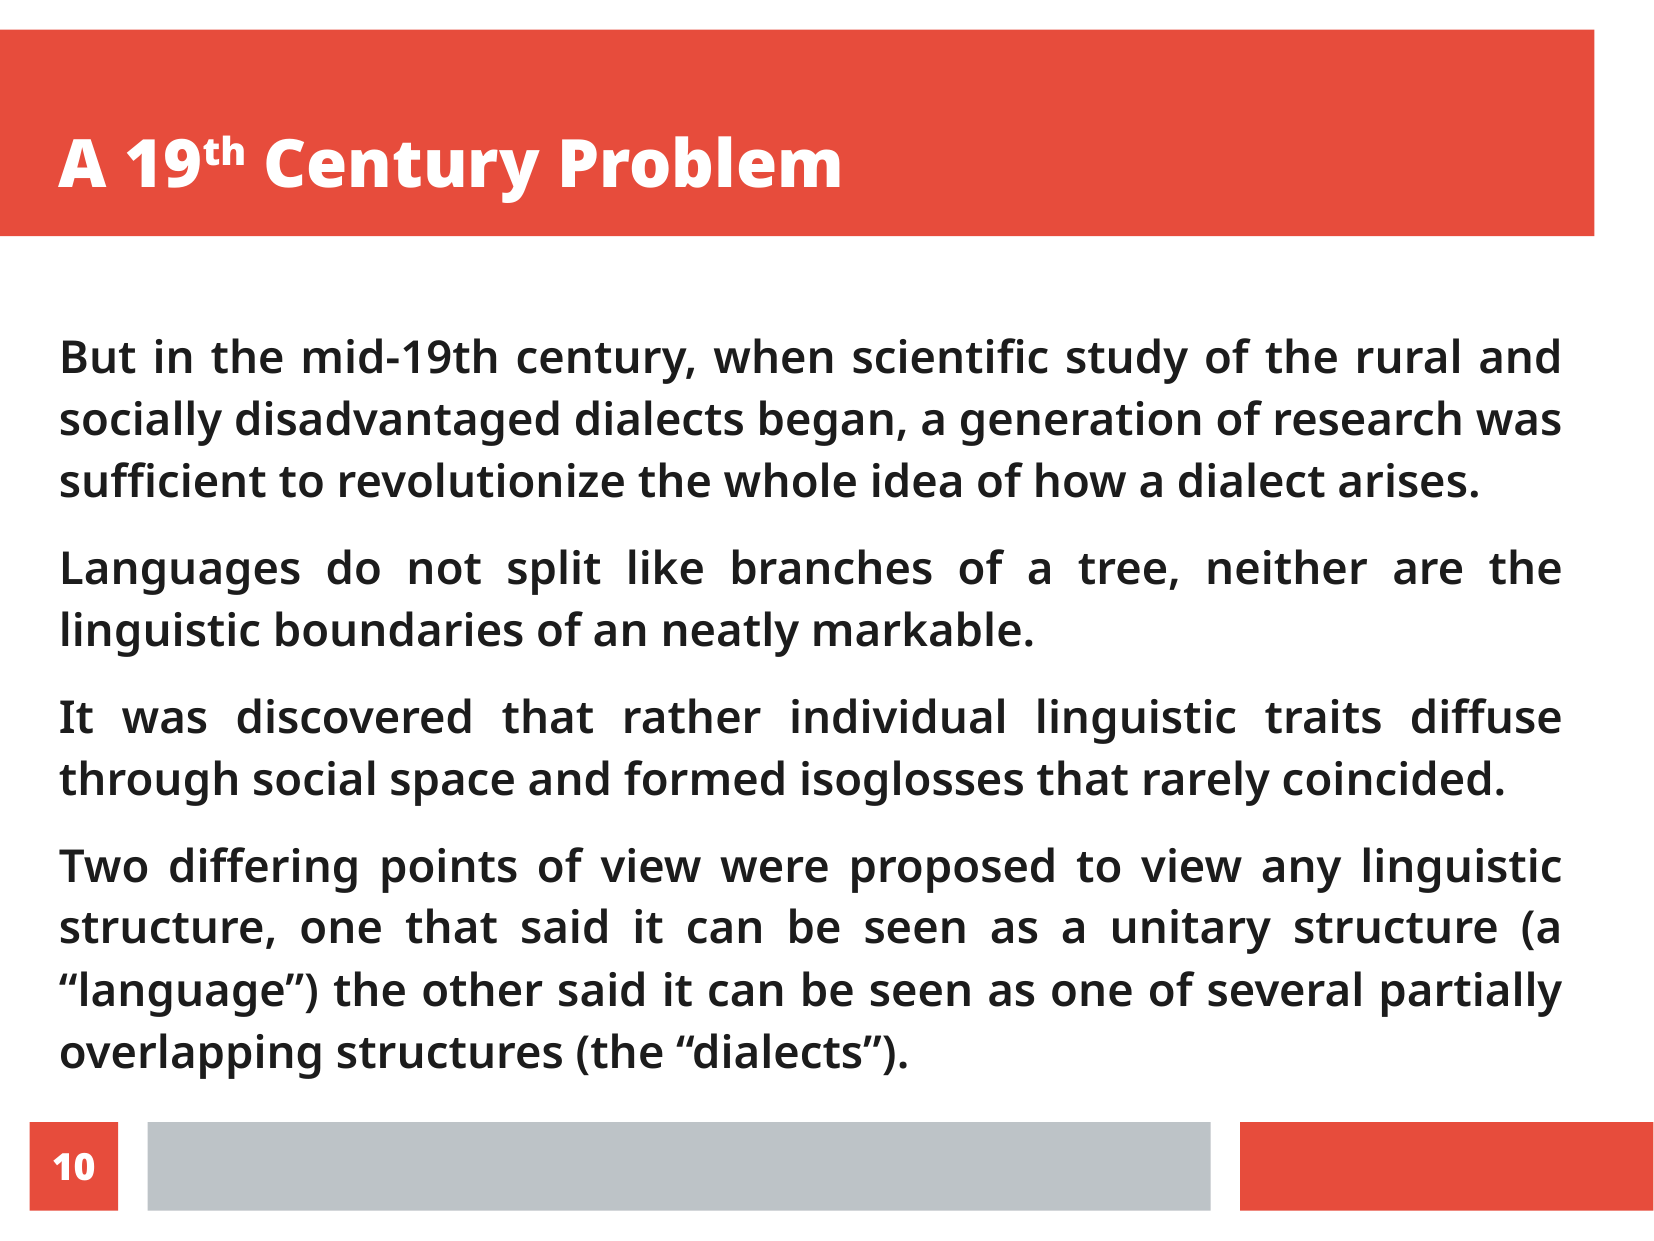

# A 19th Century Problem
But in the mid-19th century, when scientific study of the rural and socially disadvantaged dialects began, a generation of research was sufficient to revolutionize the whole idea of how a dialect arises.
Languages do not split like branches of a tree, neither are the linguistic boundaries of an neatly markable.
It was discovered that rather individual linguistic traits diffuse through social space and formed isoglosses that rarely coincided.
Two differing points of view were proposed to view any linguistic structure, one that said it can be seen as a unitary structure (a “language”) the other said it can be seen as one of several partially overlapping structures (the “dialects”).
10